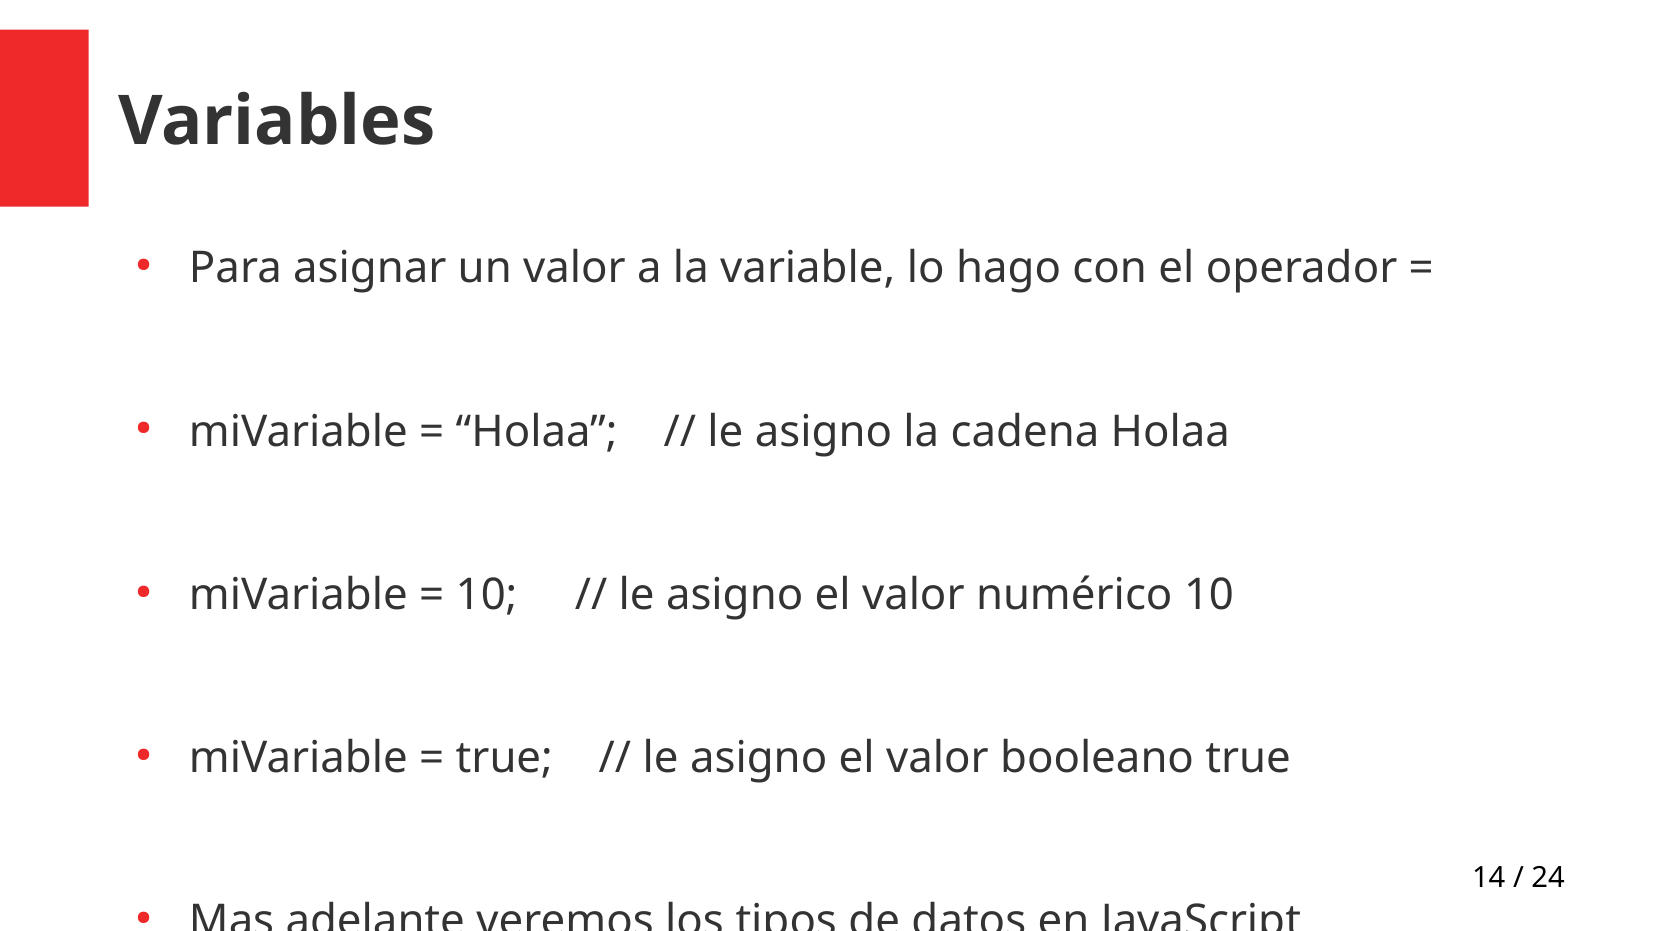

# Variables
Para asignar un valor a la variable, lo hago con el operador =
miVariable = “Holaa”; // le asigno la cadena Holaa
miVariable = 10; // le asigno el valor numérico 10
miVariable = true; // le asigno el valor booleano true
Mas adelante veremos los tipos de datos en JavaScript
14